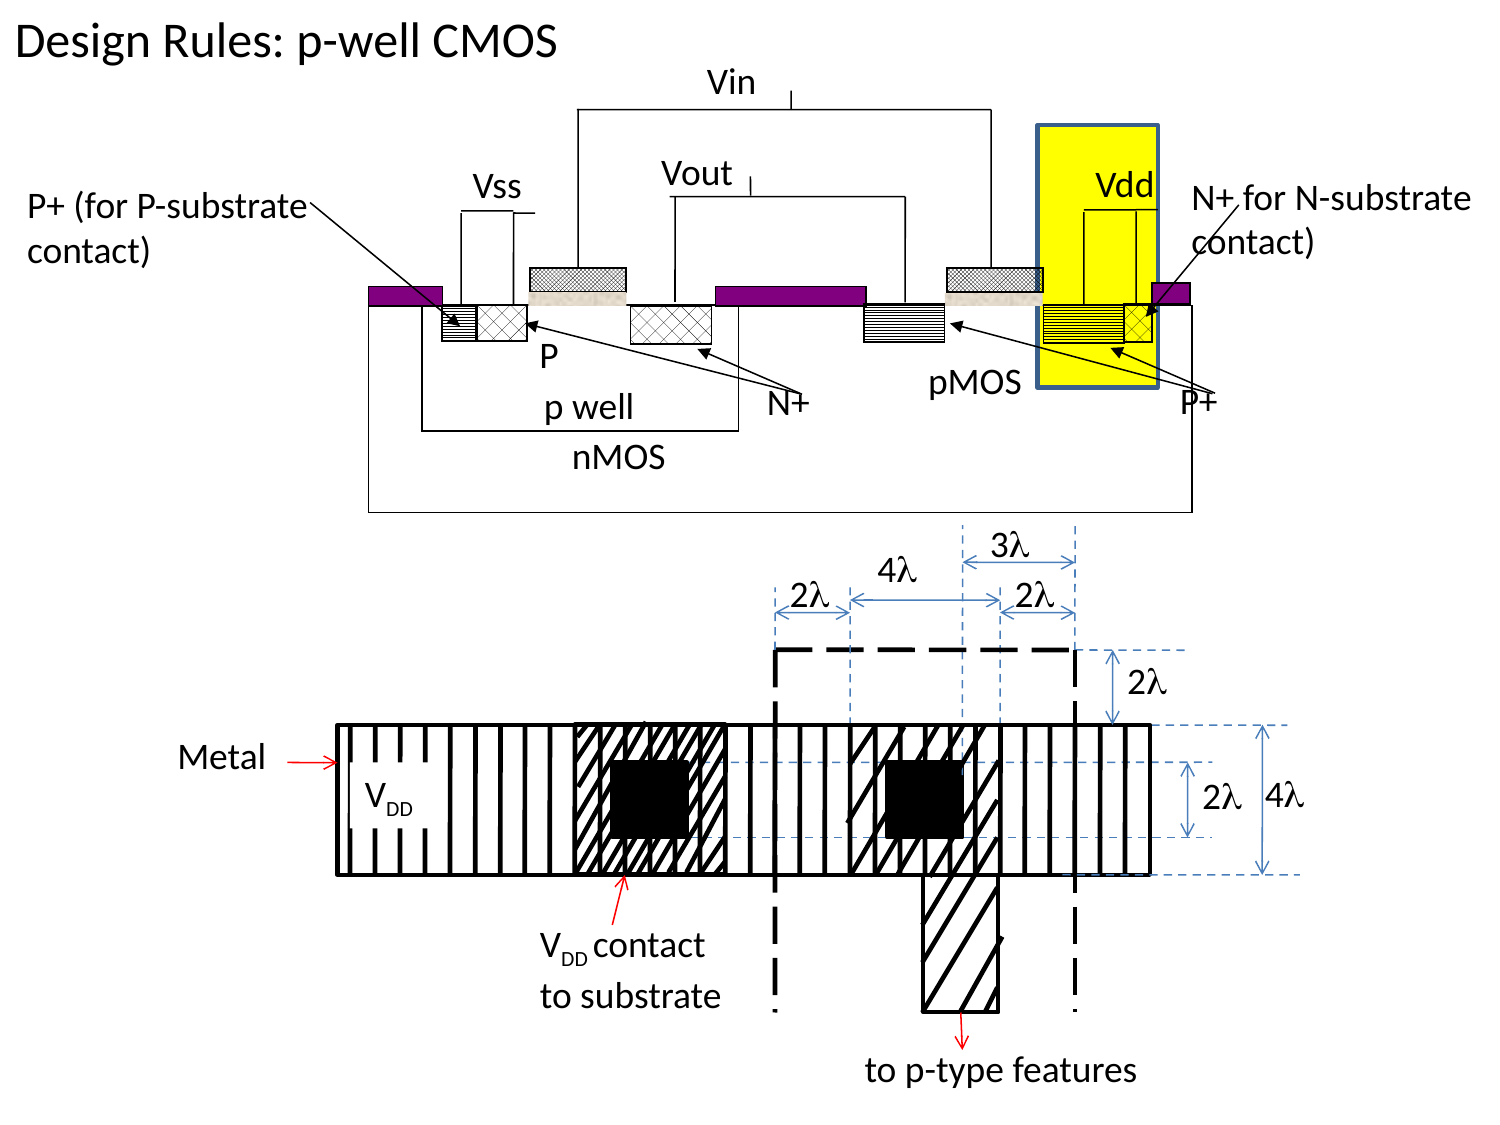

Design Rules: p-well CMOS
Vin
Vout
Vdd
Vss
N+ for N-substrate contact)
P+ (for P-substrate contact)
P
pMOS
P+
N+
p well
nMOS
3
4
2
2
2
Metal
VDD
4
2
VDD contact to substrate
to p-type features